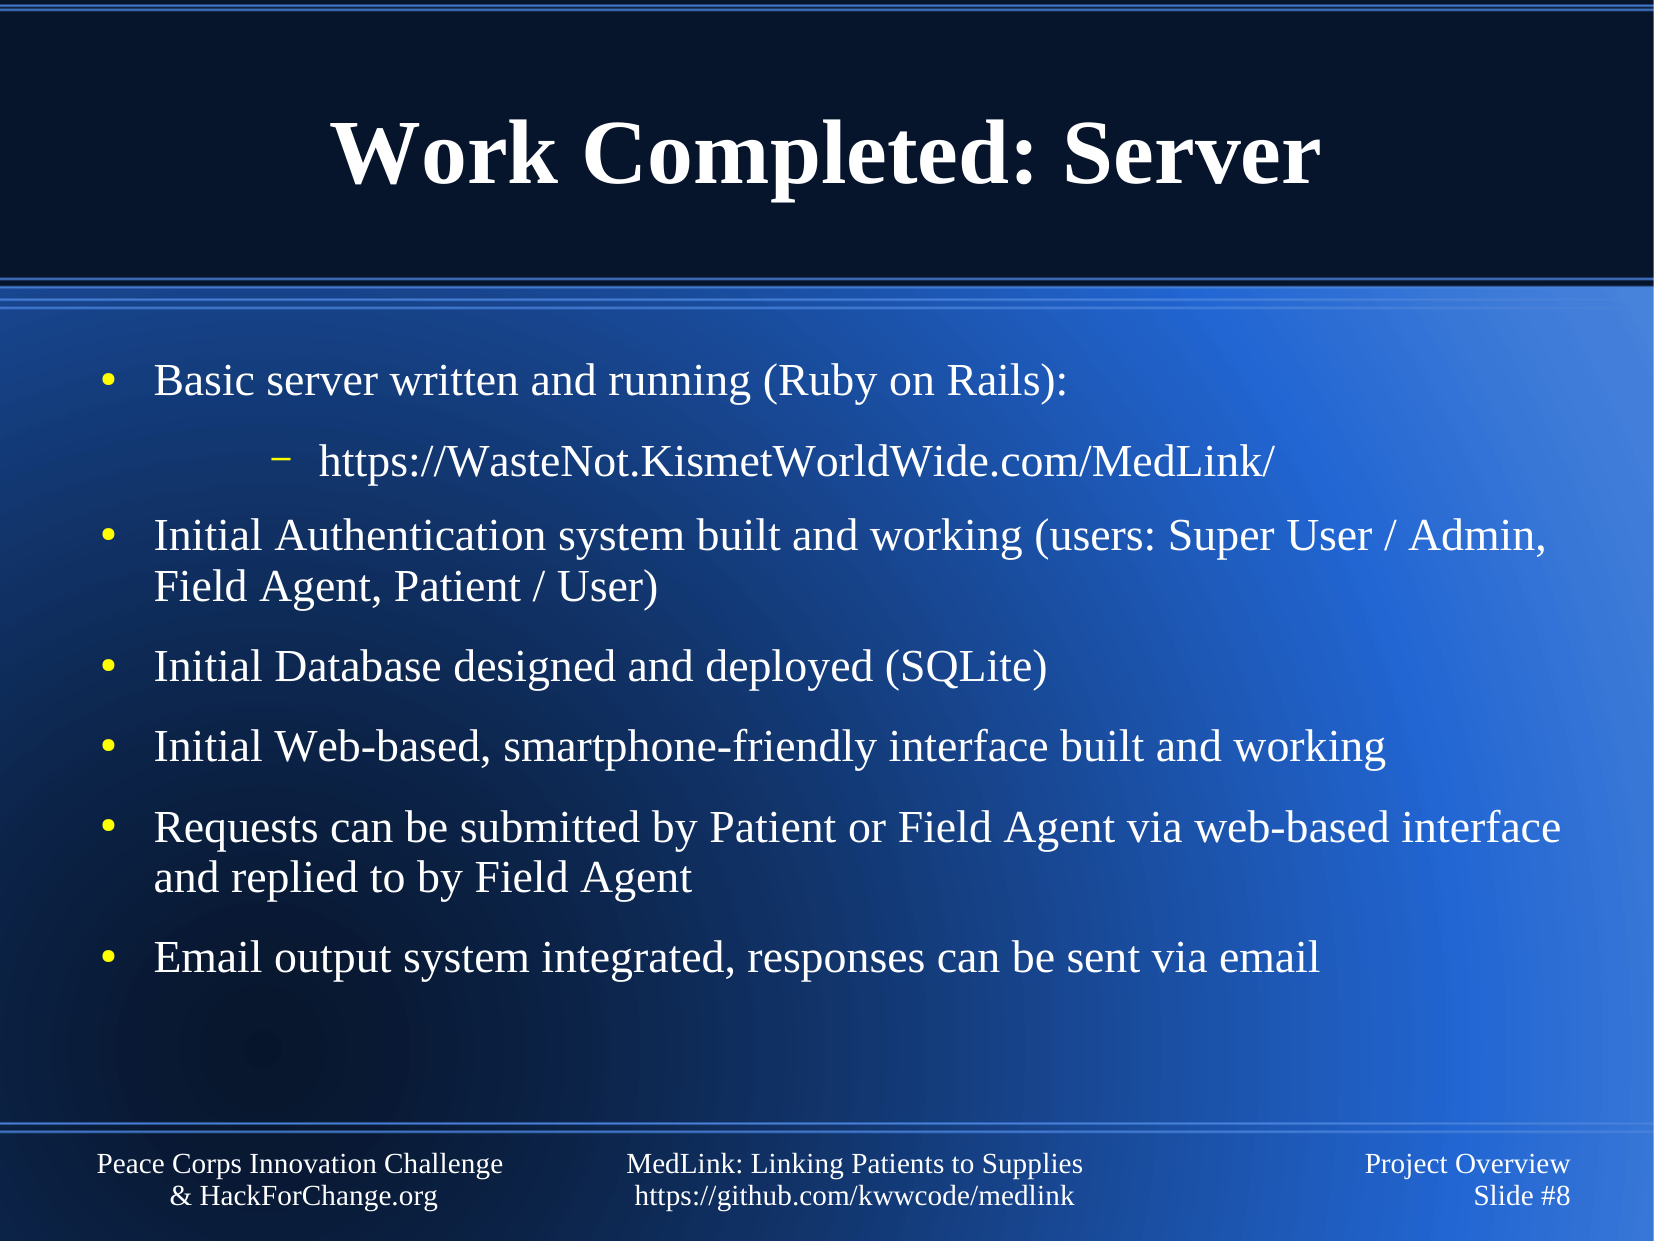

# Work Completed: Server
Basic server written and running (Ruby on Rails):
https://WasteNot.KismetWorldWide.com/MedLink/
Initial Authentication system built and working (users: Super User / Admin, Field Agent, Patient / User)
Initial Database designed and deployed (SQLite)
Initial Web-based, smartphone-friendly interface built and working
Requests can be submitted by Patient or Field Agent via web-based interface and replied to by Field Agent
Email output system integrated, responses can be sent via email
8